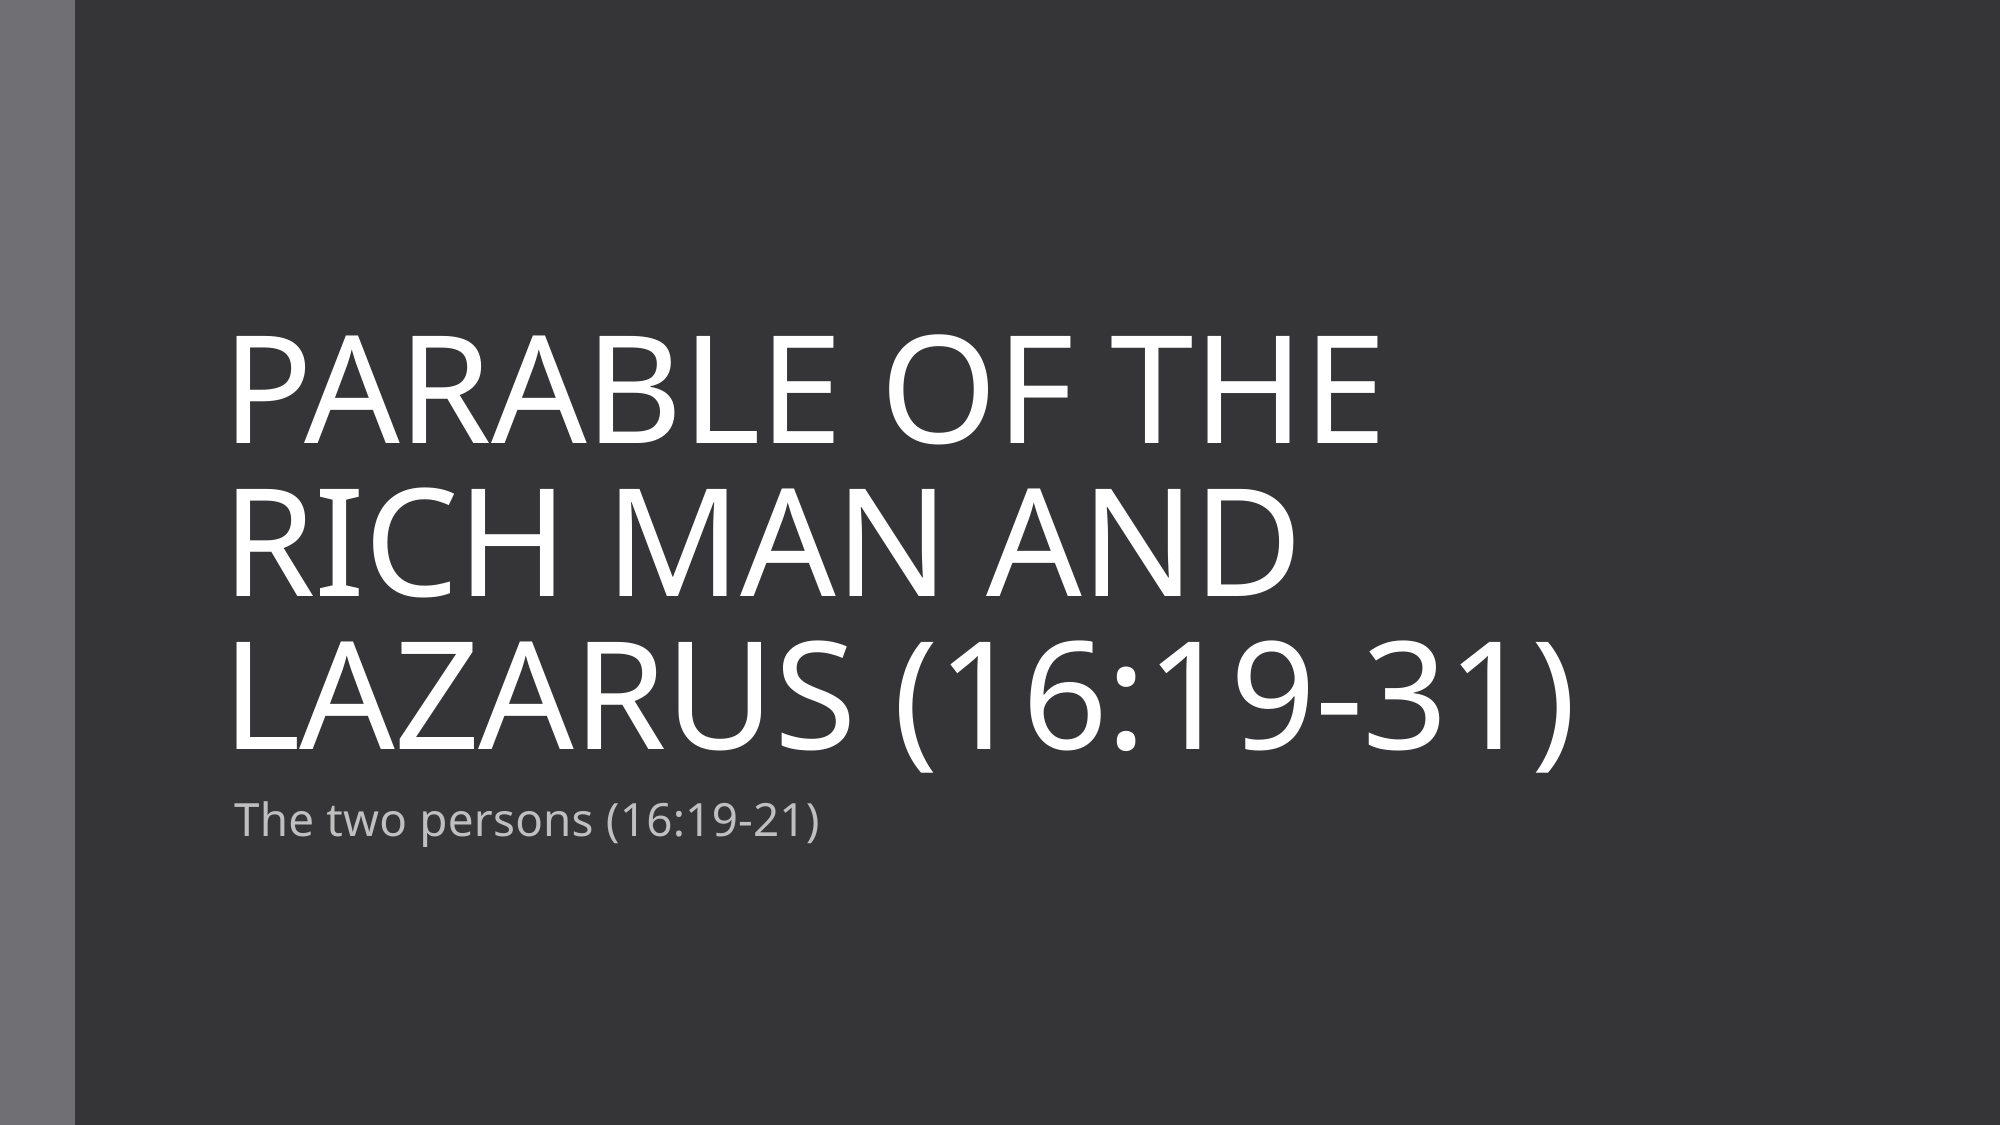

# PARABLE OF THE RICH MAN AND LAZARUS (16:19-31)
 The two persons (16:19-21)